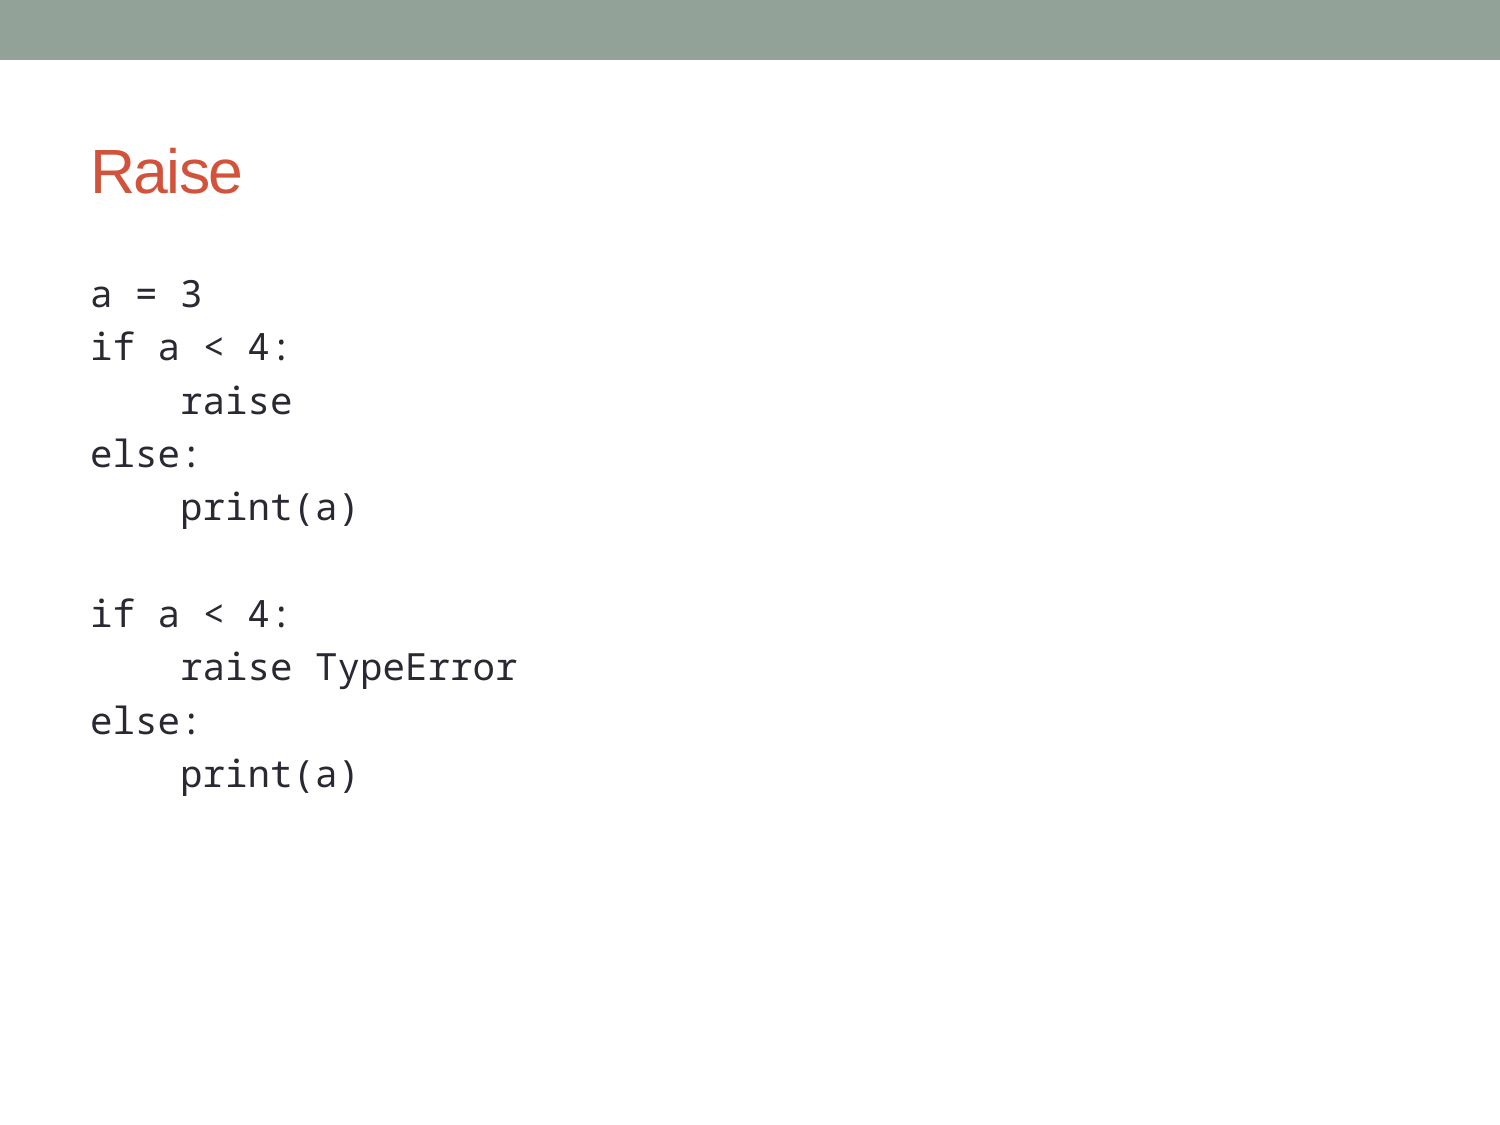

# Raise
a = 3
if a < 4:
 raise
else:
 print(a)
if a < 4:
 raise TypeError
else:
 print(a)